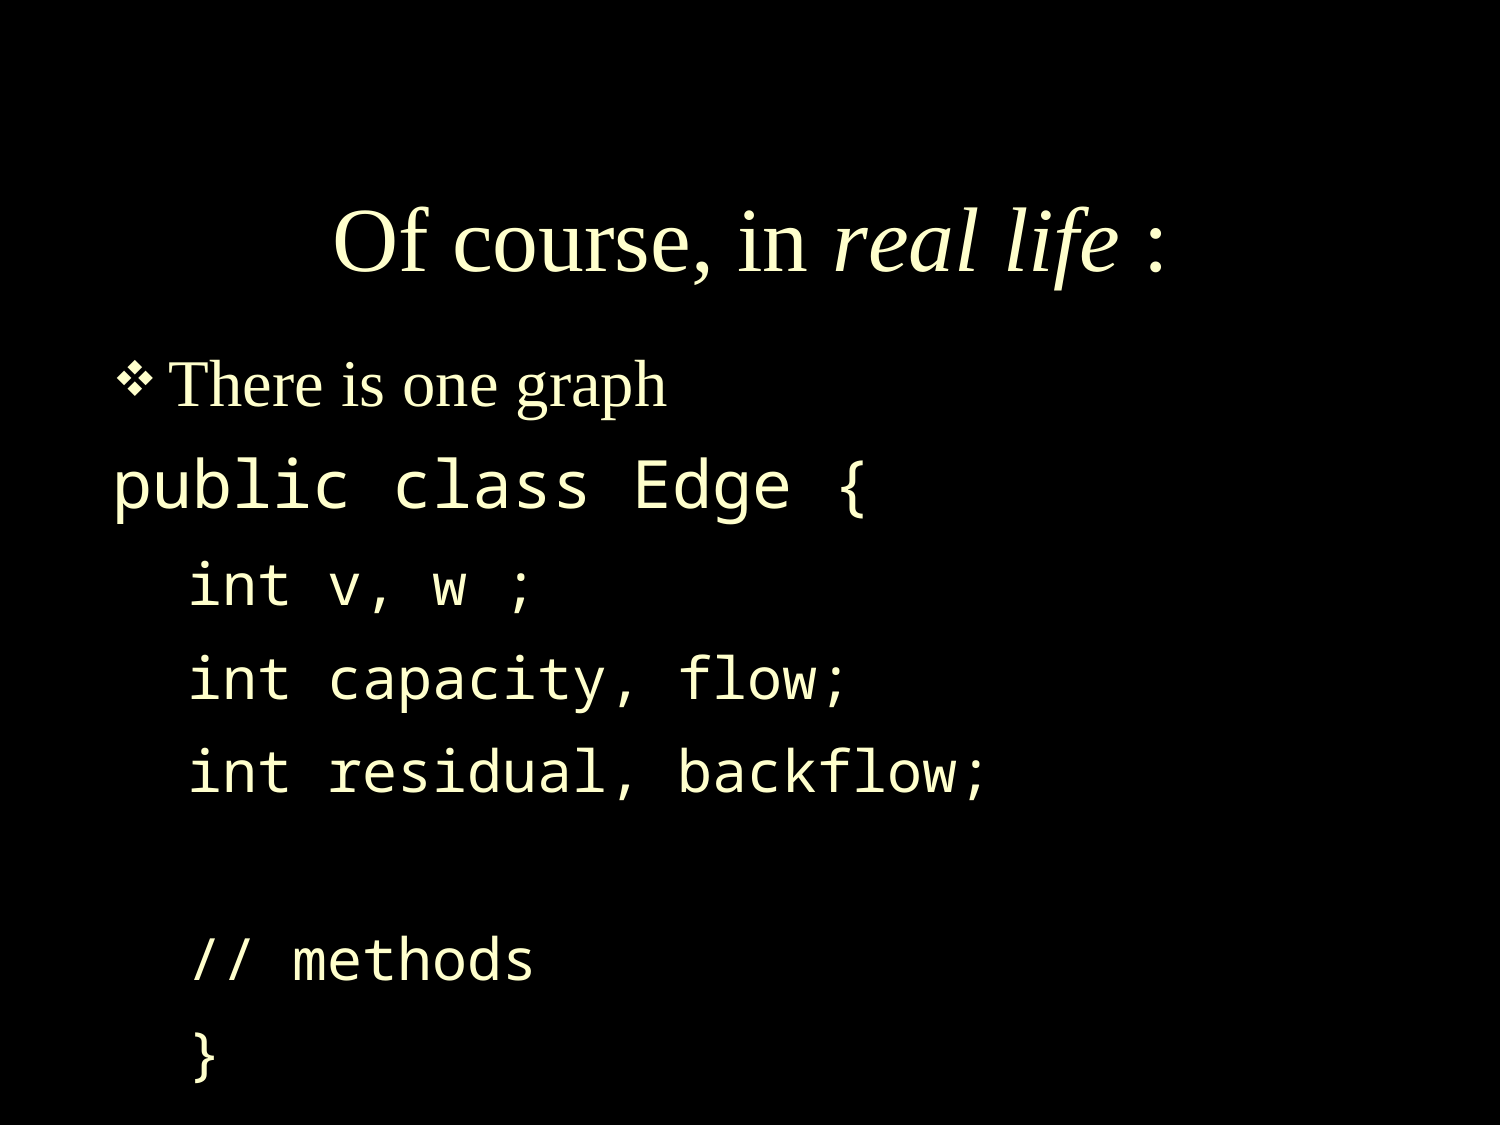

# Of course, in real life :
There is one graph
public class Edge {
int v, w ;
int capacity, flow;
int residual, backflow;
// methods
}